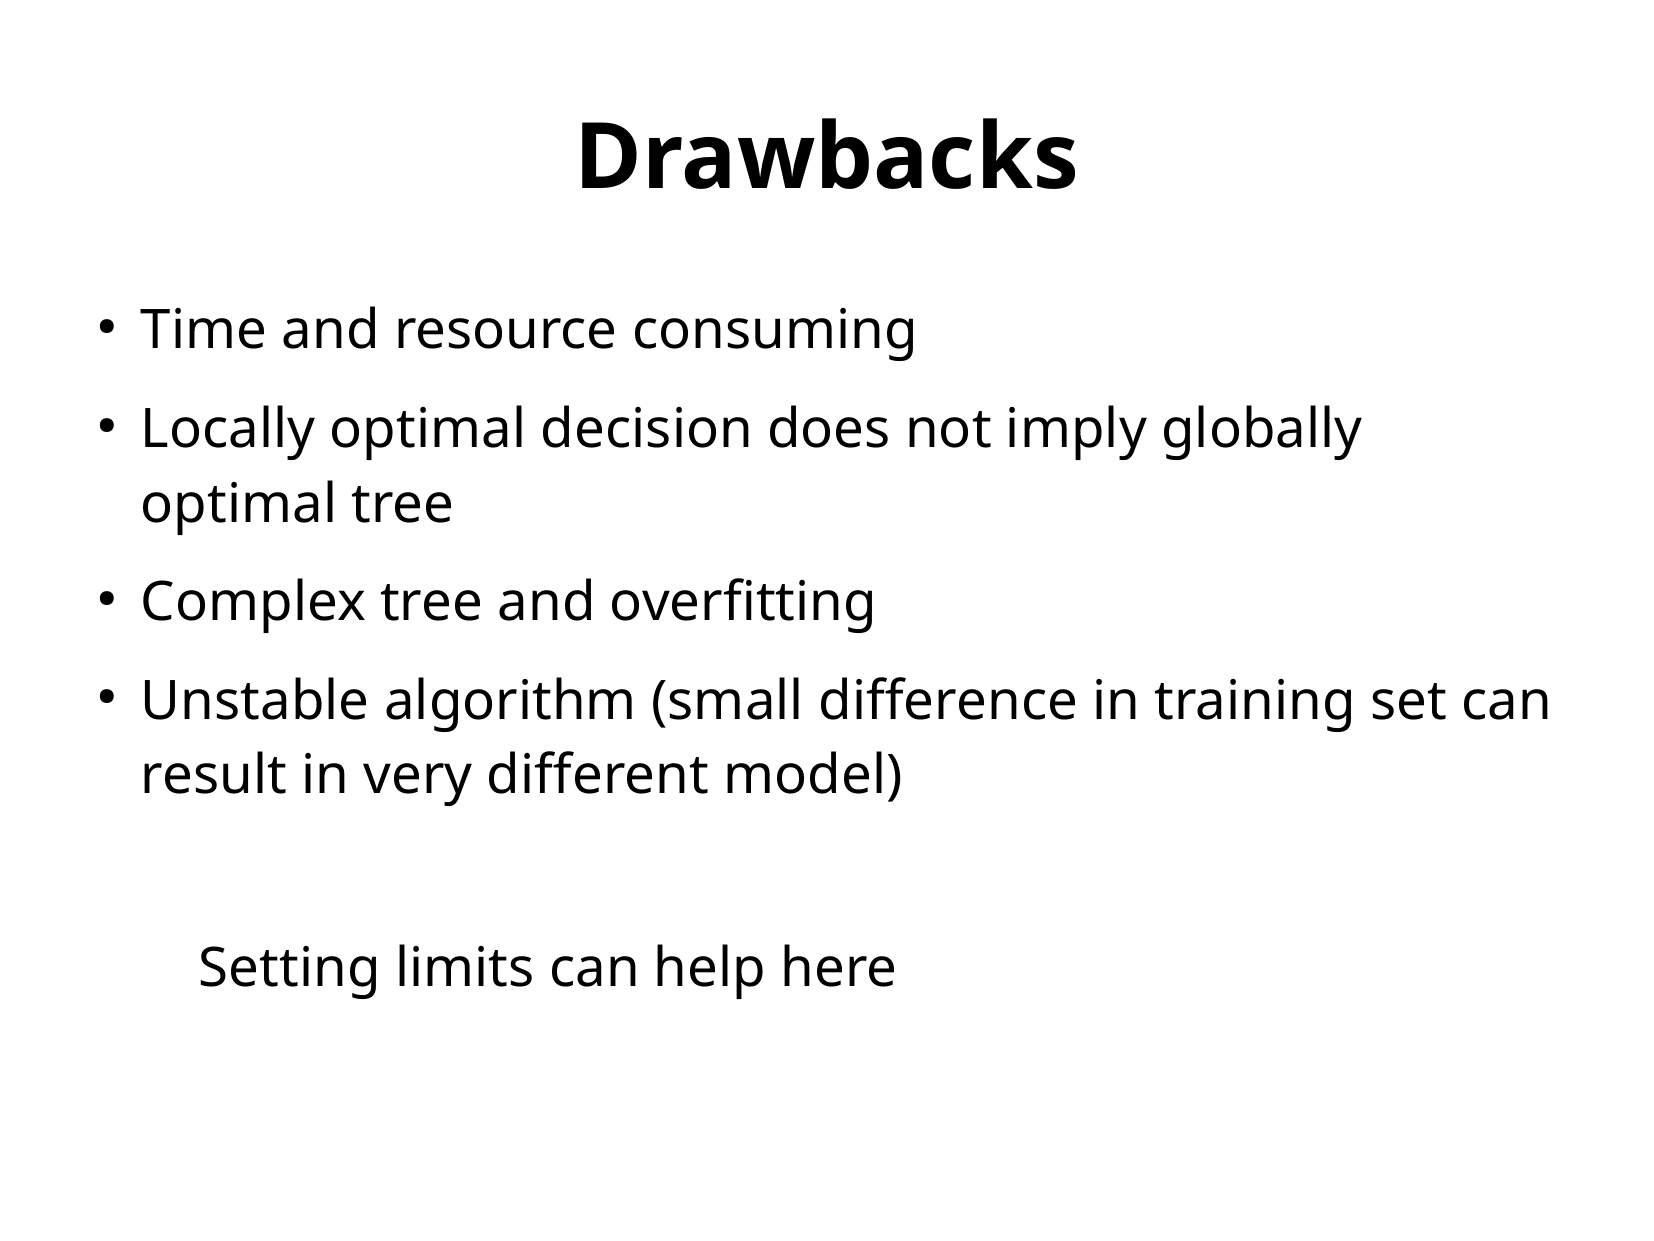

# Drawbacks
Time and resource consuming
Locally optimal decision does not imply globally optimal tree
Complex tree and overfitting
Unstable algorithm (small difference in training set can result in very different model)
Setting limits can help here